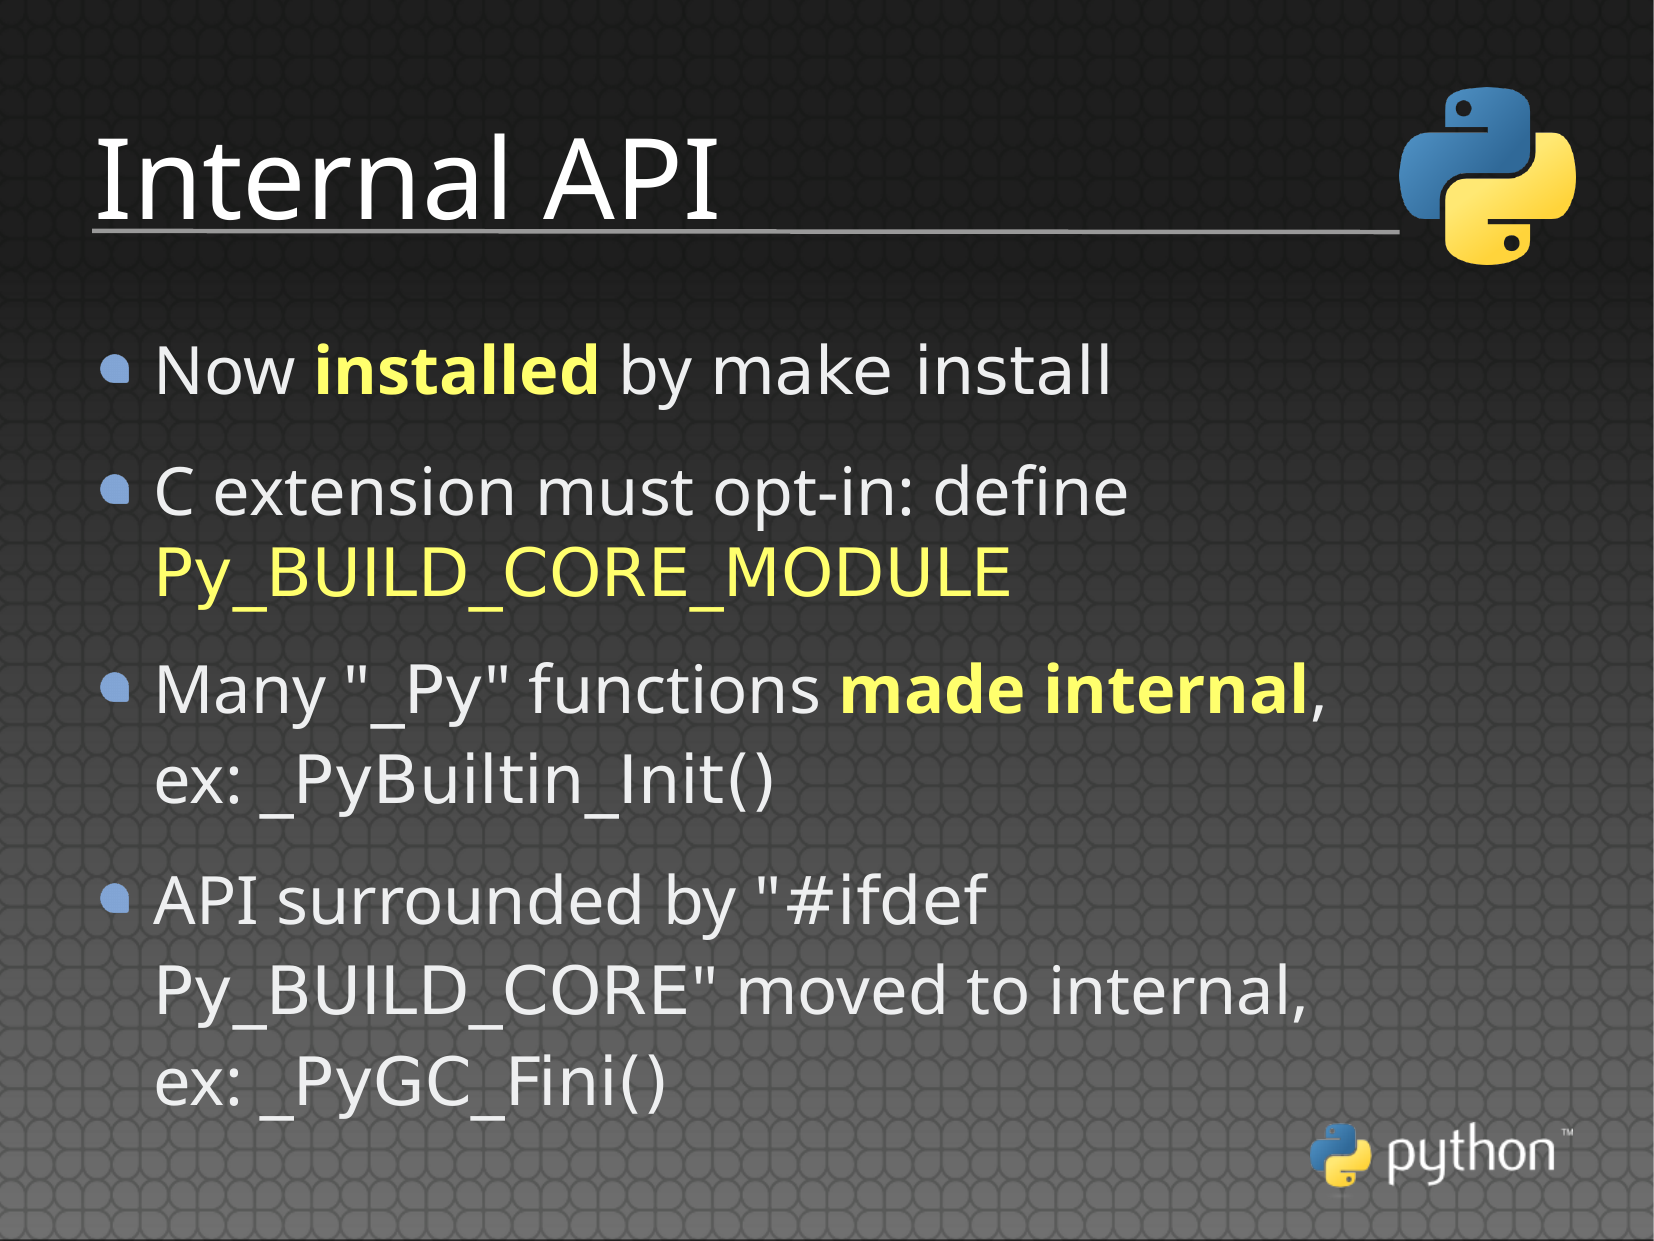

Internal API
# Now installed by make install
C extension must opt-in: define Py_BUILD_CORE_MODULE
Many "_Py" functions made internal,
ex: _PyBuiltin_Init()
API surrounded by "#ifdef Py_BUILD_CORE" moved to internal,
ex: _PyGC_Fini()